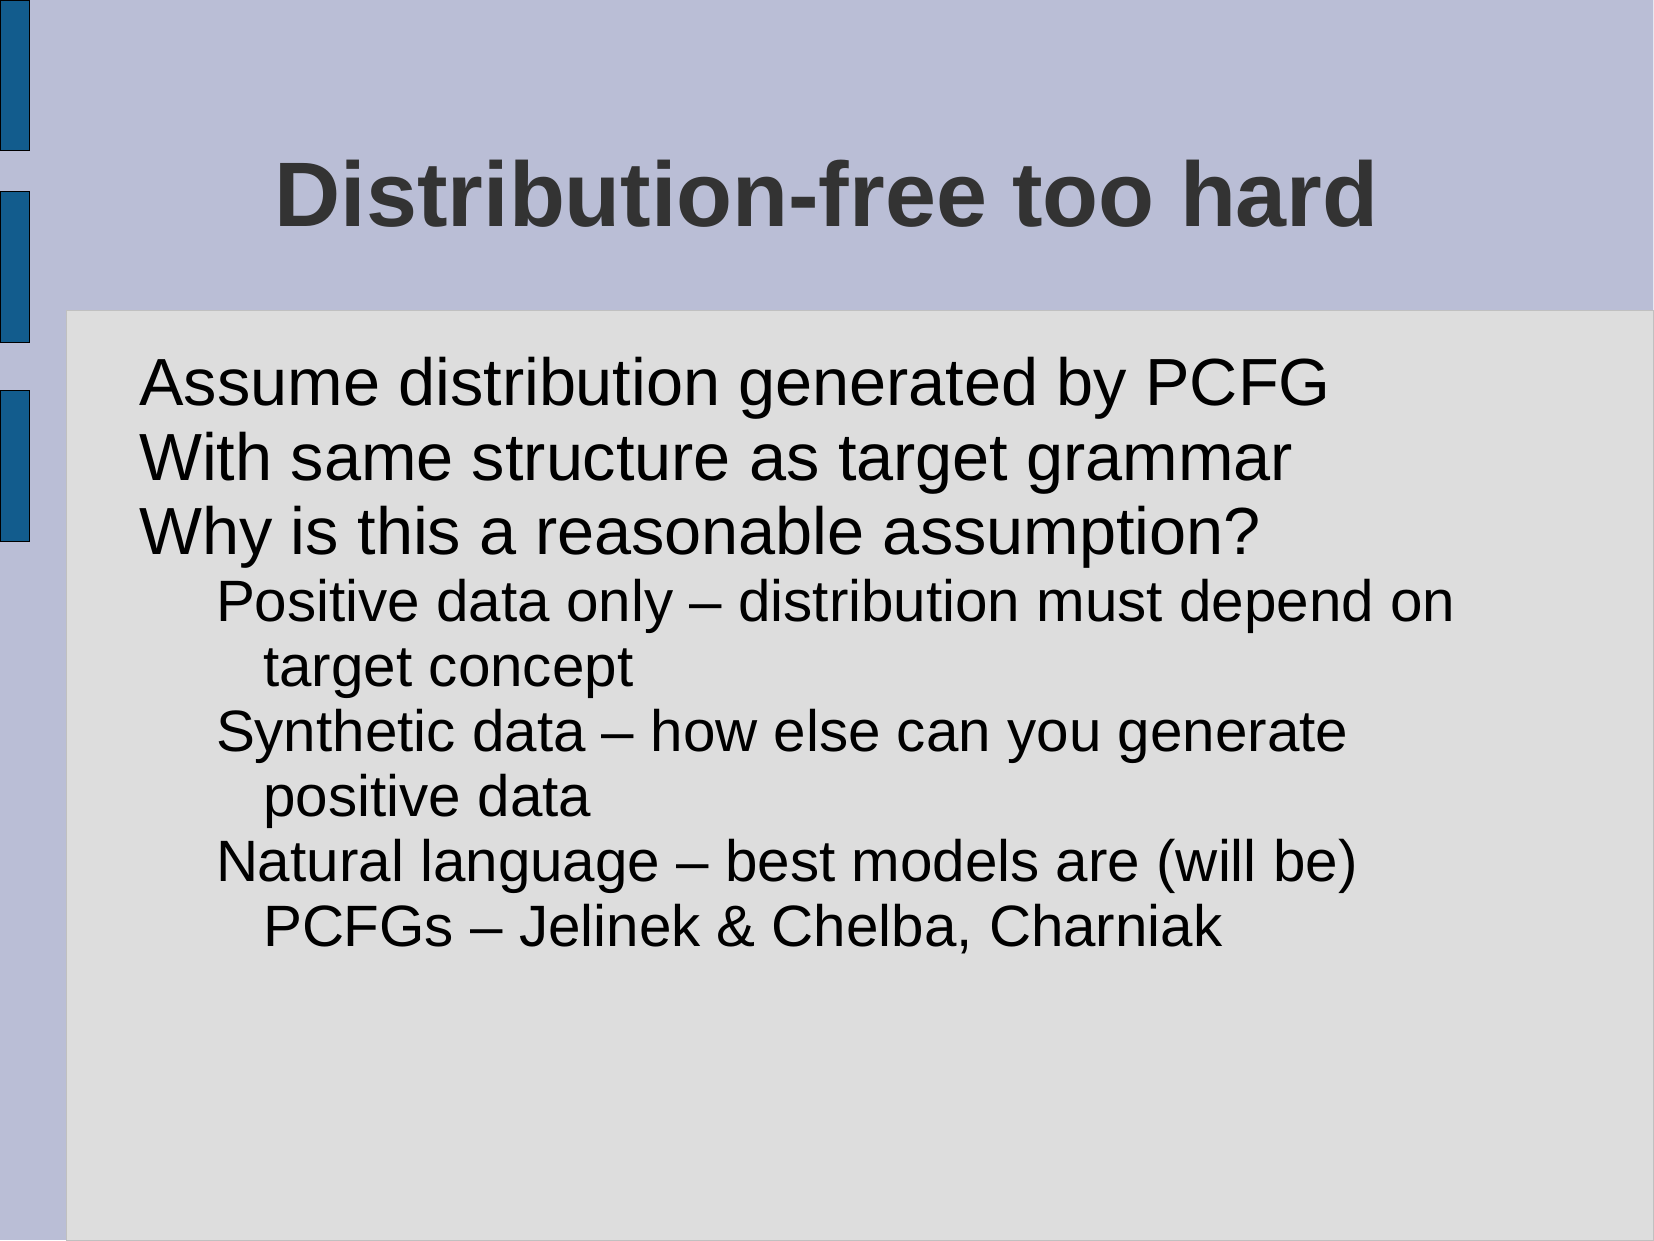

# Distribution-free too hard
Assume distribution generated by PCFG
With same structure as target grammar
Why is this a reasonable assumption?
Positive data only – distribution must depend on target concept
Synthetic data – how else can you generate positive data
Natural language – best models are (will be) PCFGs – Jelinek & Chelba, Charniak